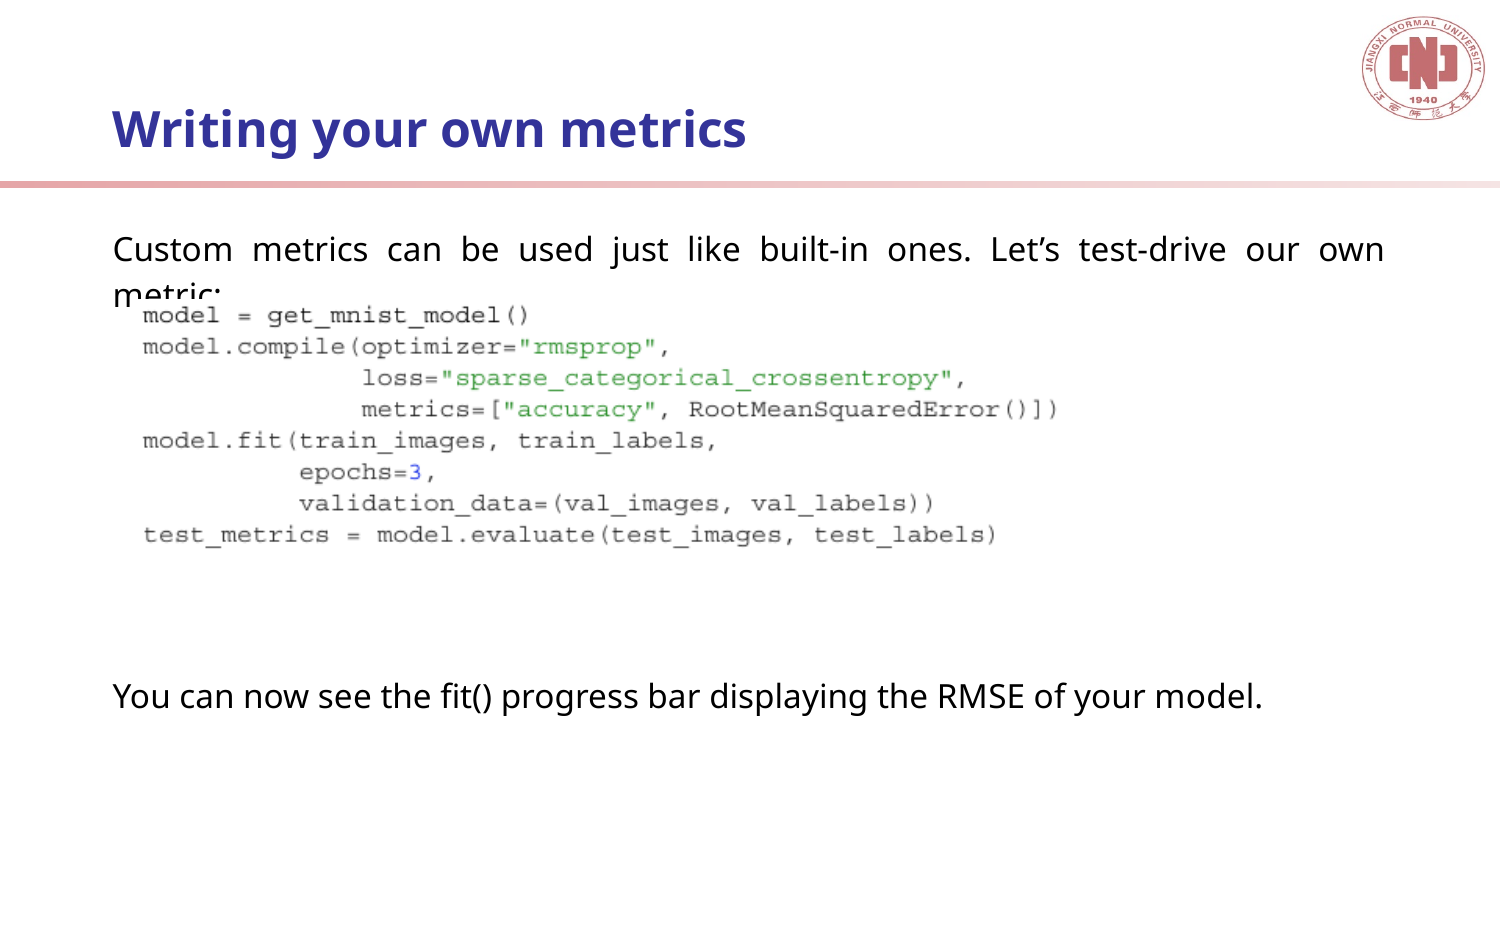

# Writing your own metrics
Custom metrics can be used just like built-in ones. Let’s test-drive our own metric:
You can now see the fit() progress bar displaying the RMSE of your model.